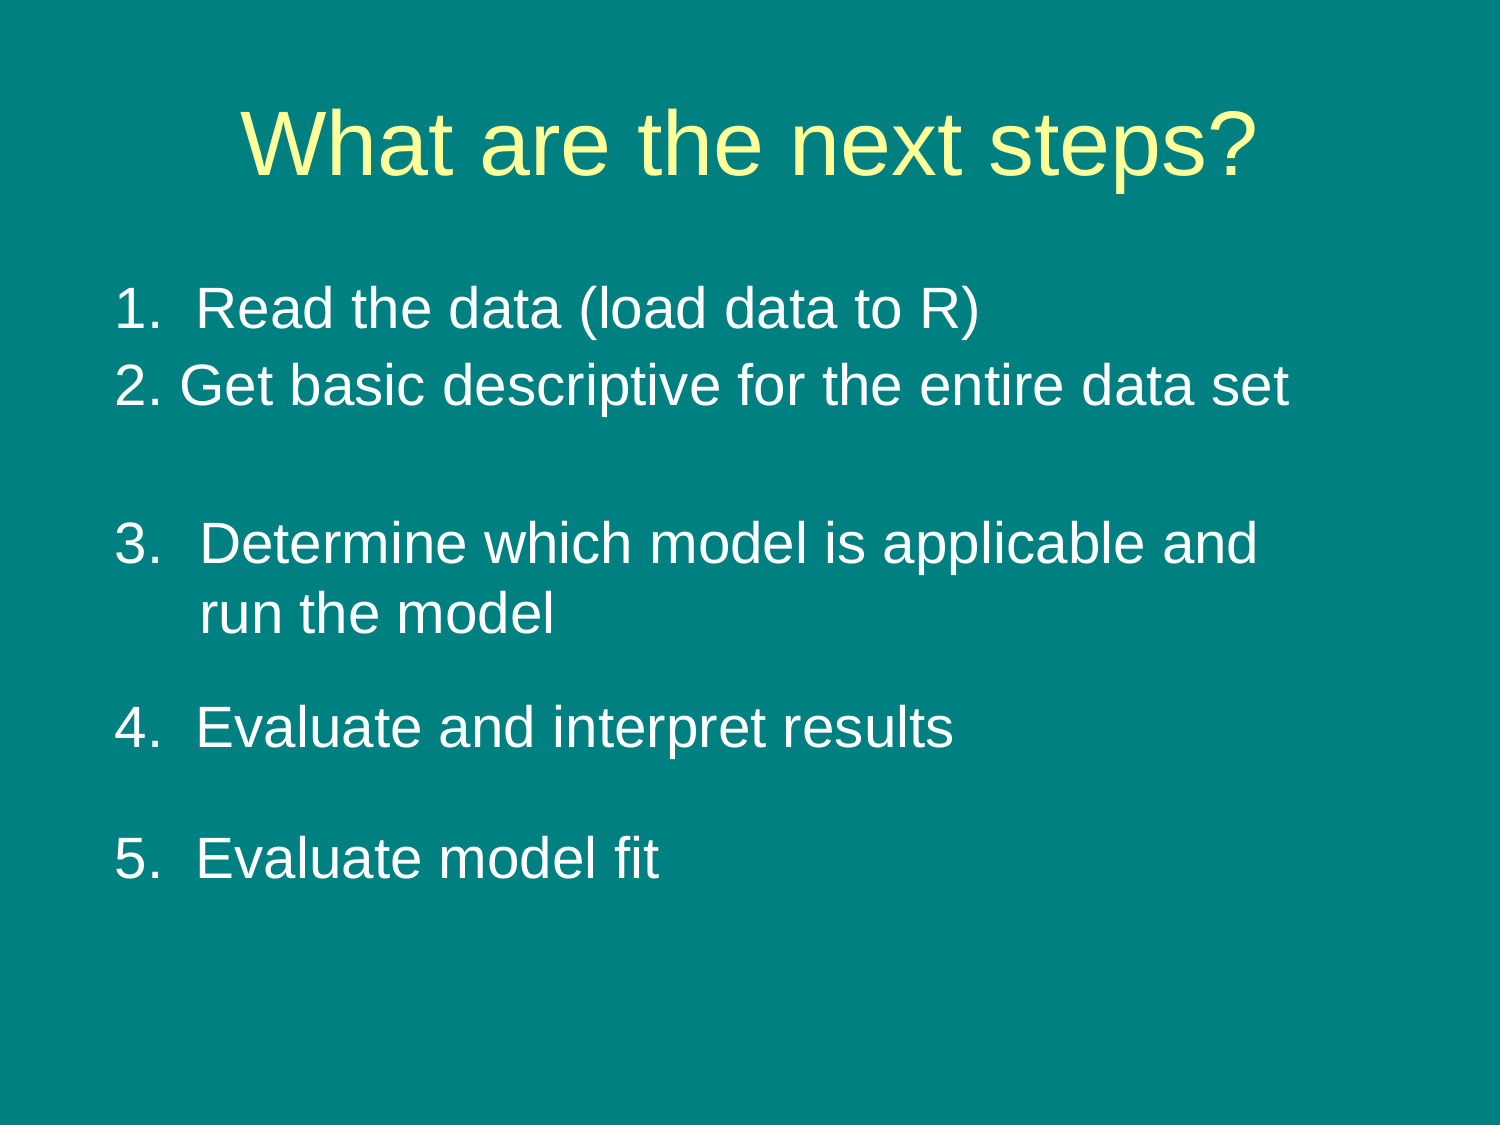

# What are the next steps?
1. Read the data (load data to R)
2. Get basic descriptive for the entire data set
Determine which model is applicable and run the model
4. Evaluate and interpret results
5. Evaluate model fit